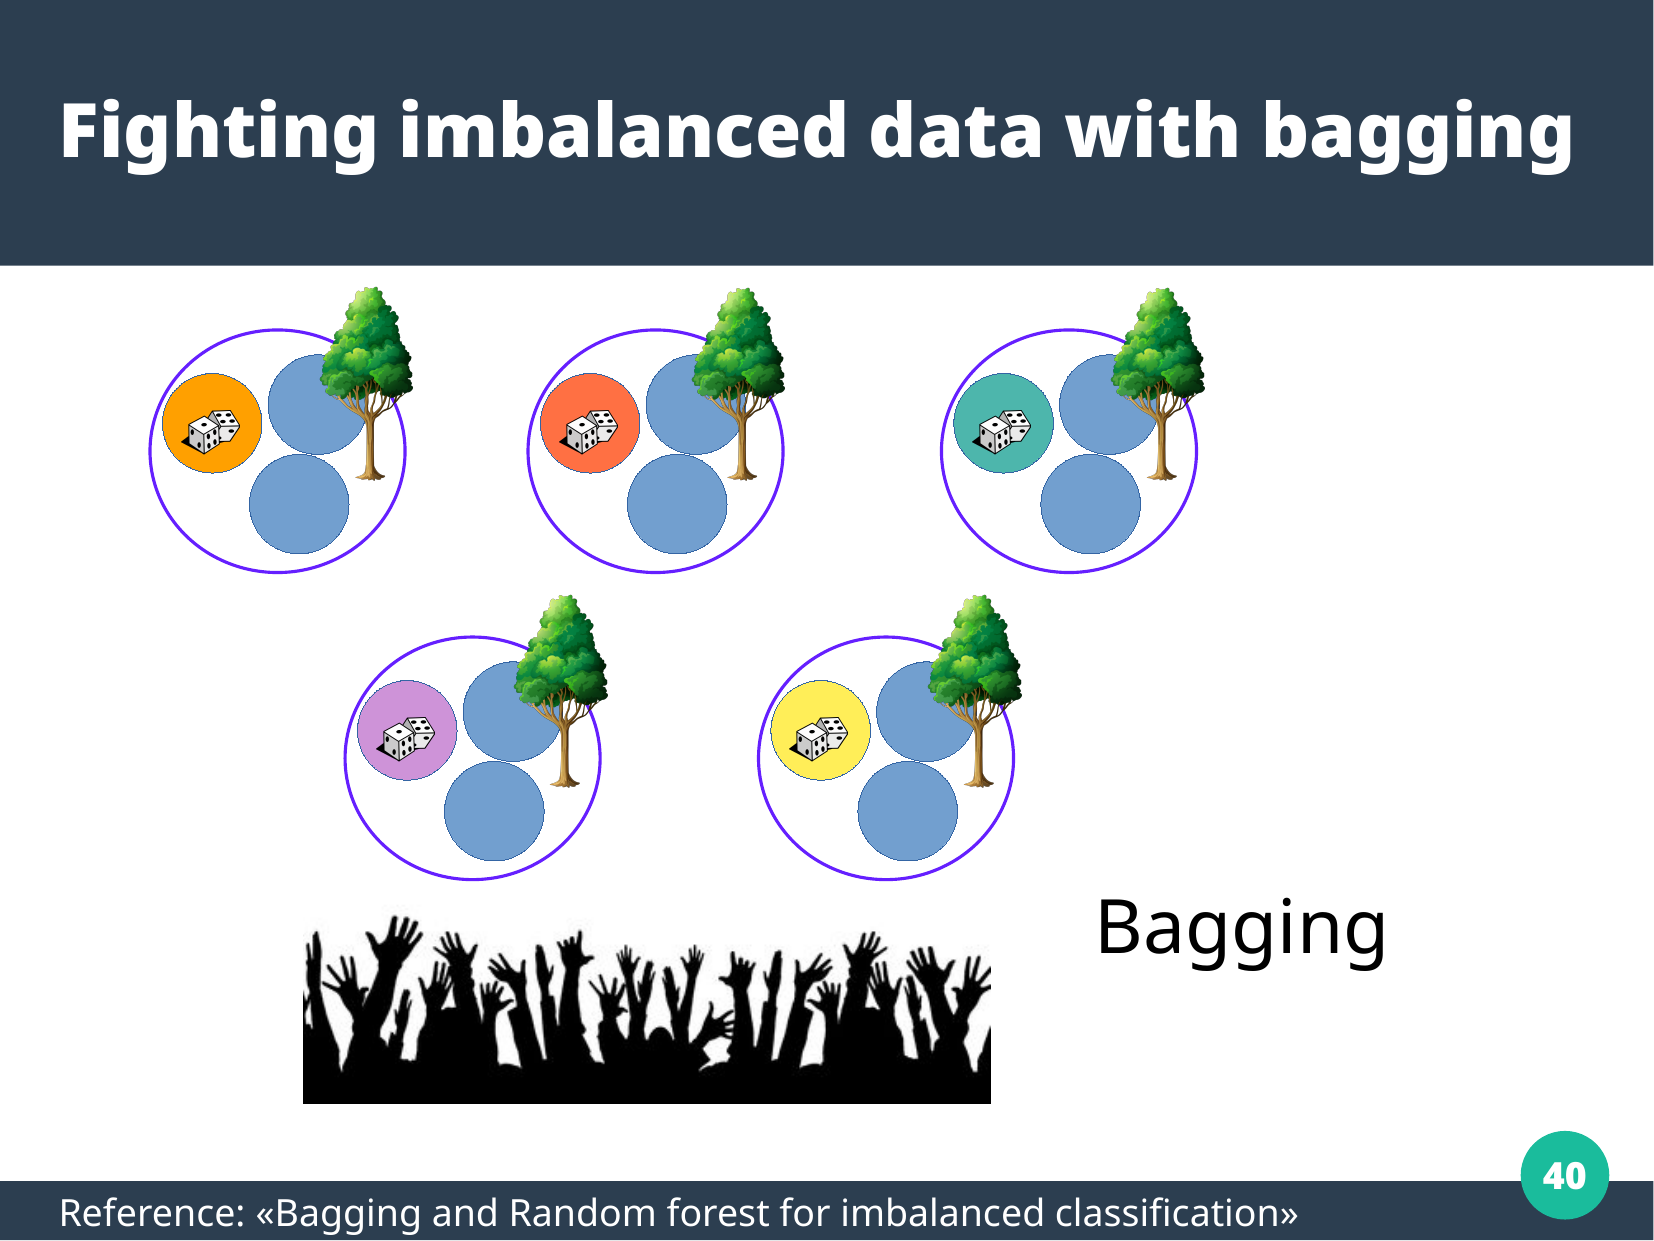

# Fighting imbalanced data with bagging
Bagging
40
Reference: «Bagging and Random forest for imbalanced classification»